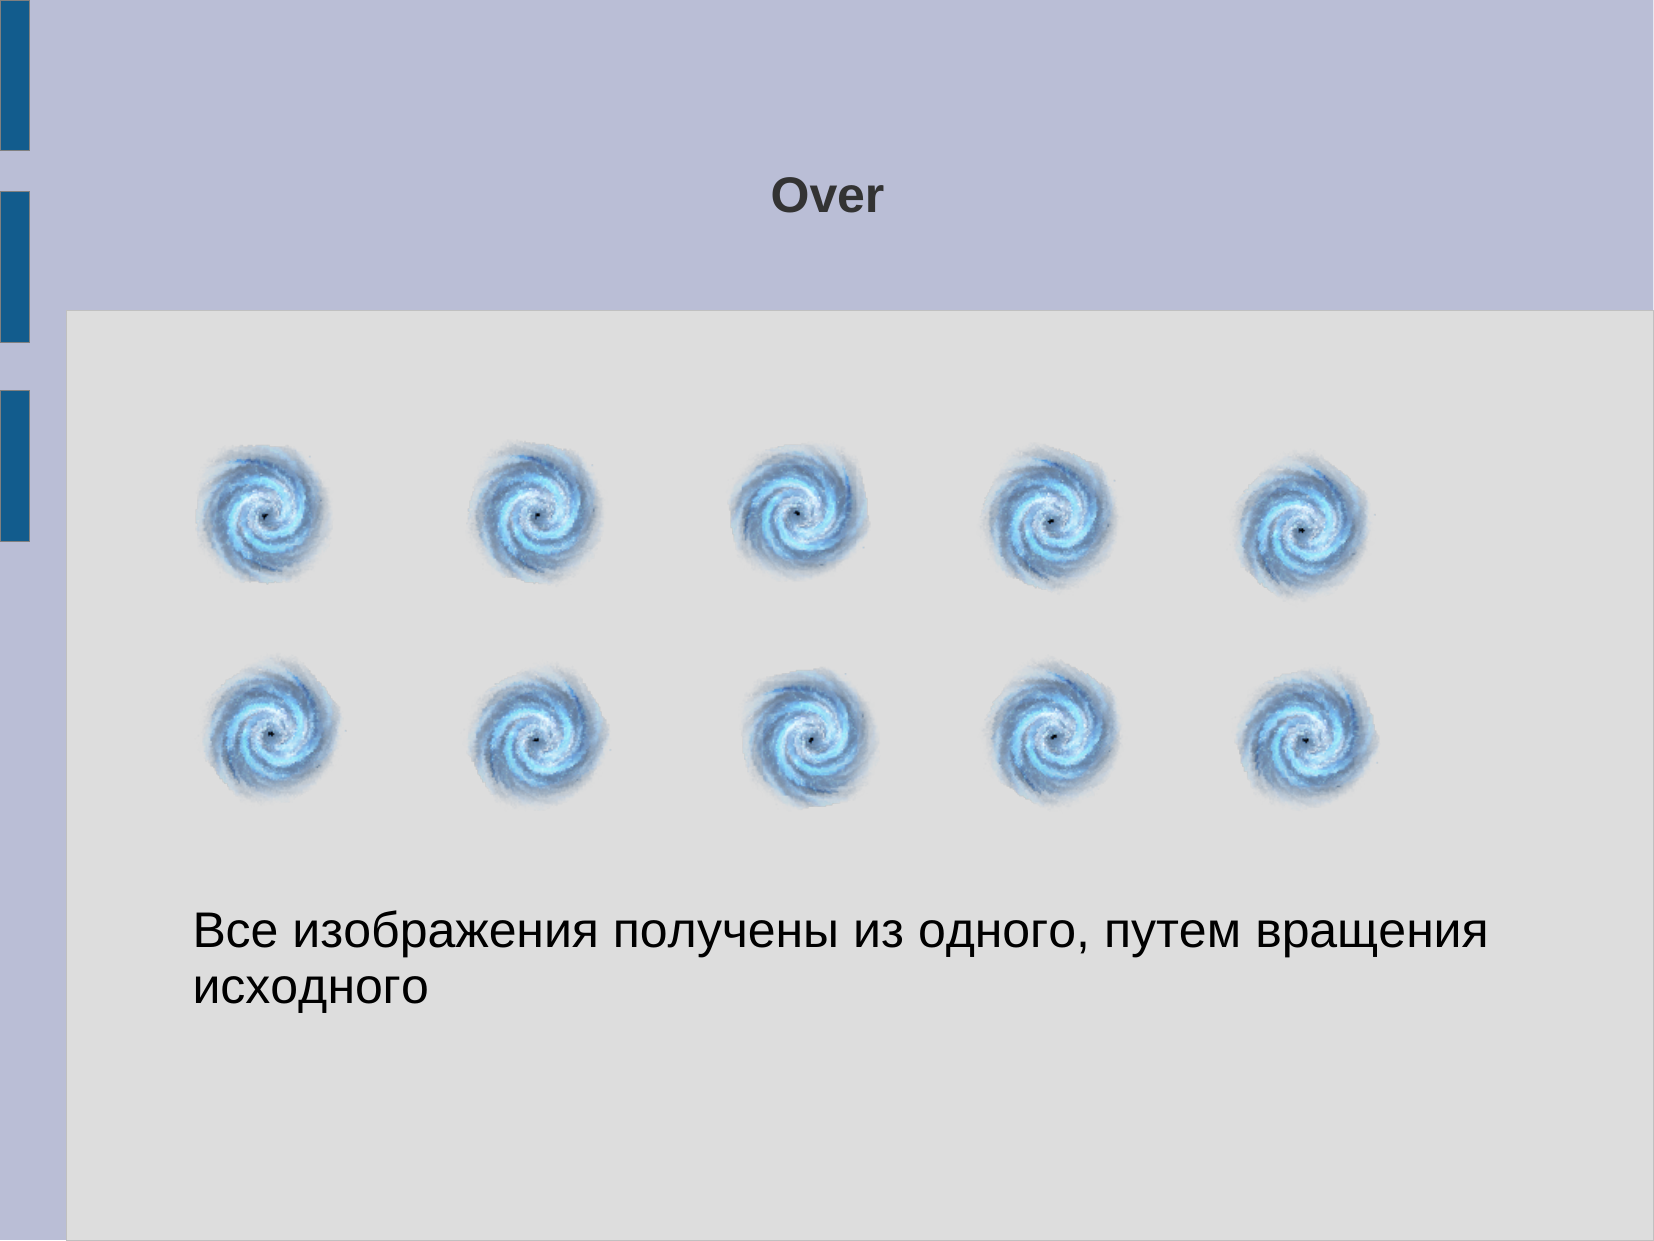

# Over
Все изображения получены из одного, путем вращения исходного